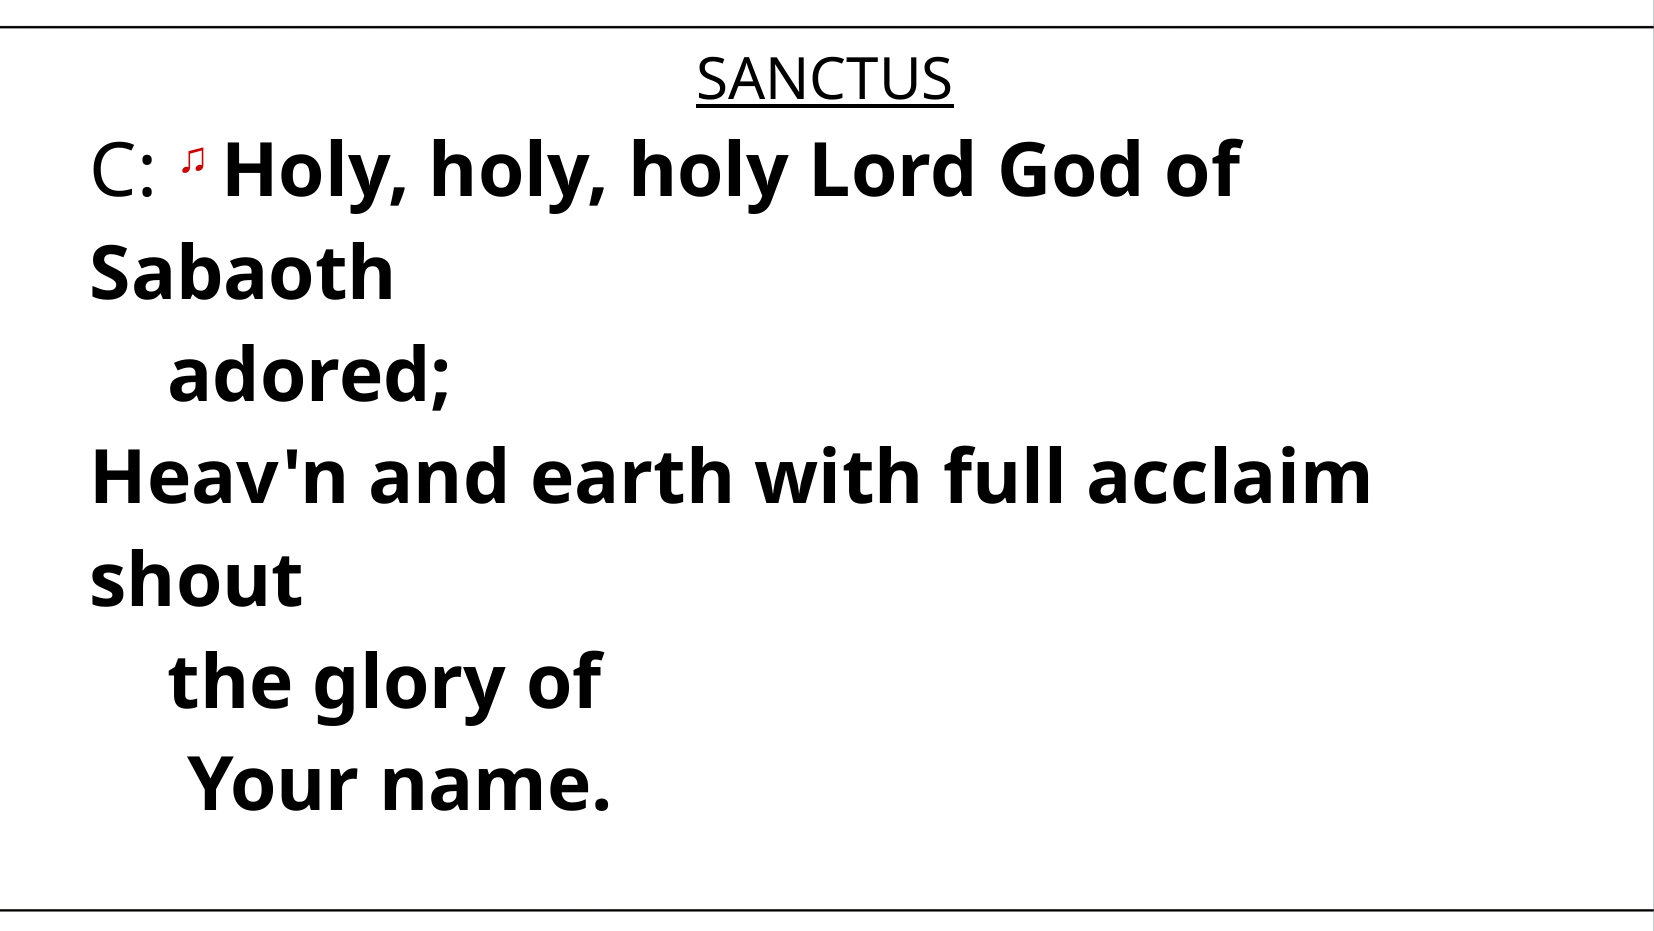

SANCTUS
C: ♫ Holy, holy, holy Lord God of Sabaoth
 adored;
Heav'n and earth with full acclaim shout
 the glory of
 Your name.